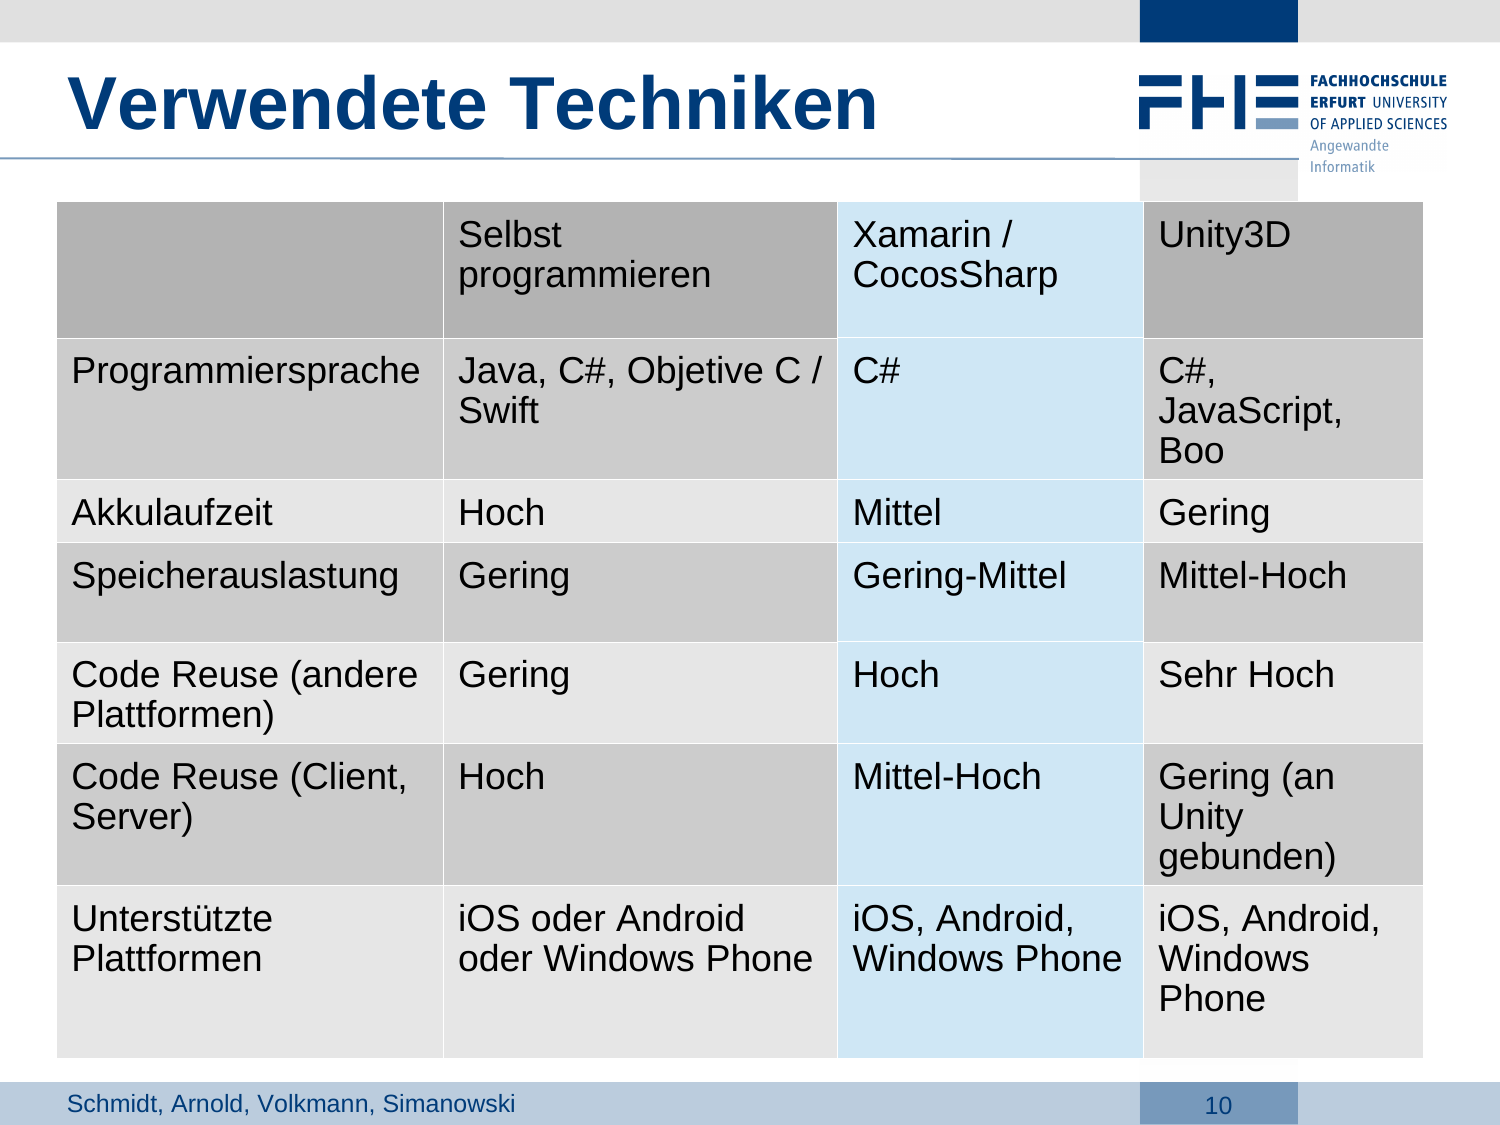

# Verwendete Techniken
| | Selbst programmieren | Xamarin / CocosSharp | Unity3D |
| --- | --- | --- | --- |
| Programmiersprache | Java, C#, Objetive C / Swift | C# | C#, JavaScript, Boo |
| Akkulaufzeit | Hoch | Mittel | Gering |
| Speicherauslastung | Gering | Gering-Mittel | Mittel-Hoch |
| Code Reuse (andere Plattformen) | Gering | Hoch | Sehr Hoch |
| Code Reuse (Client, Server) | Hoch | Mittel-Hoch | Gering (an Unity gebunden) |
| Unterstützte Plattformen | iOS oder Android oder Windows Phone | iOS, Android, Windows Phone | iOS, Android, Windows Phone |